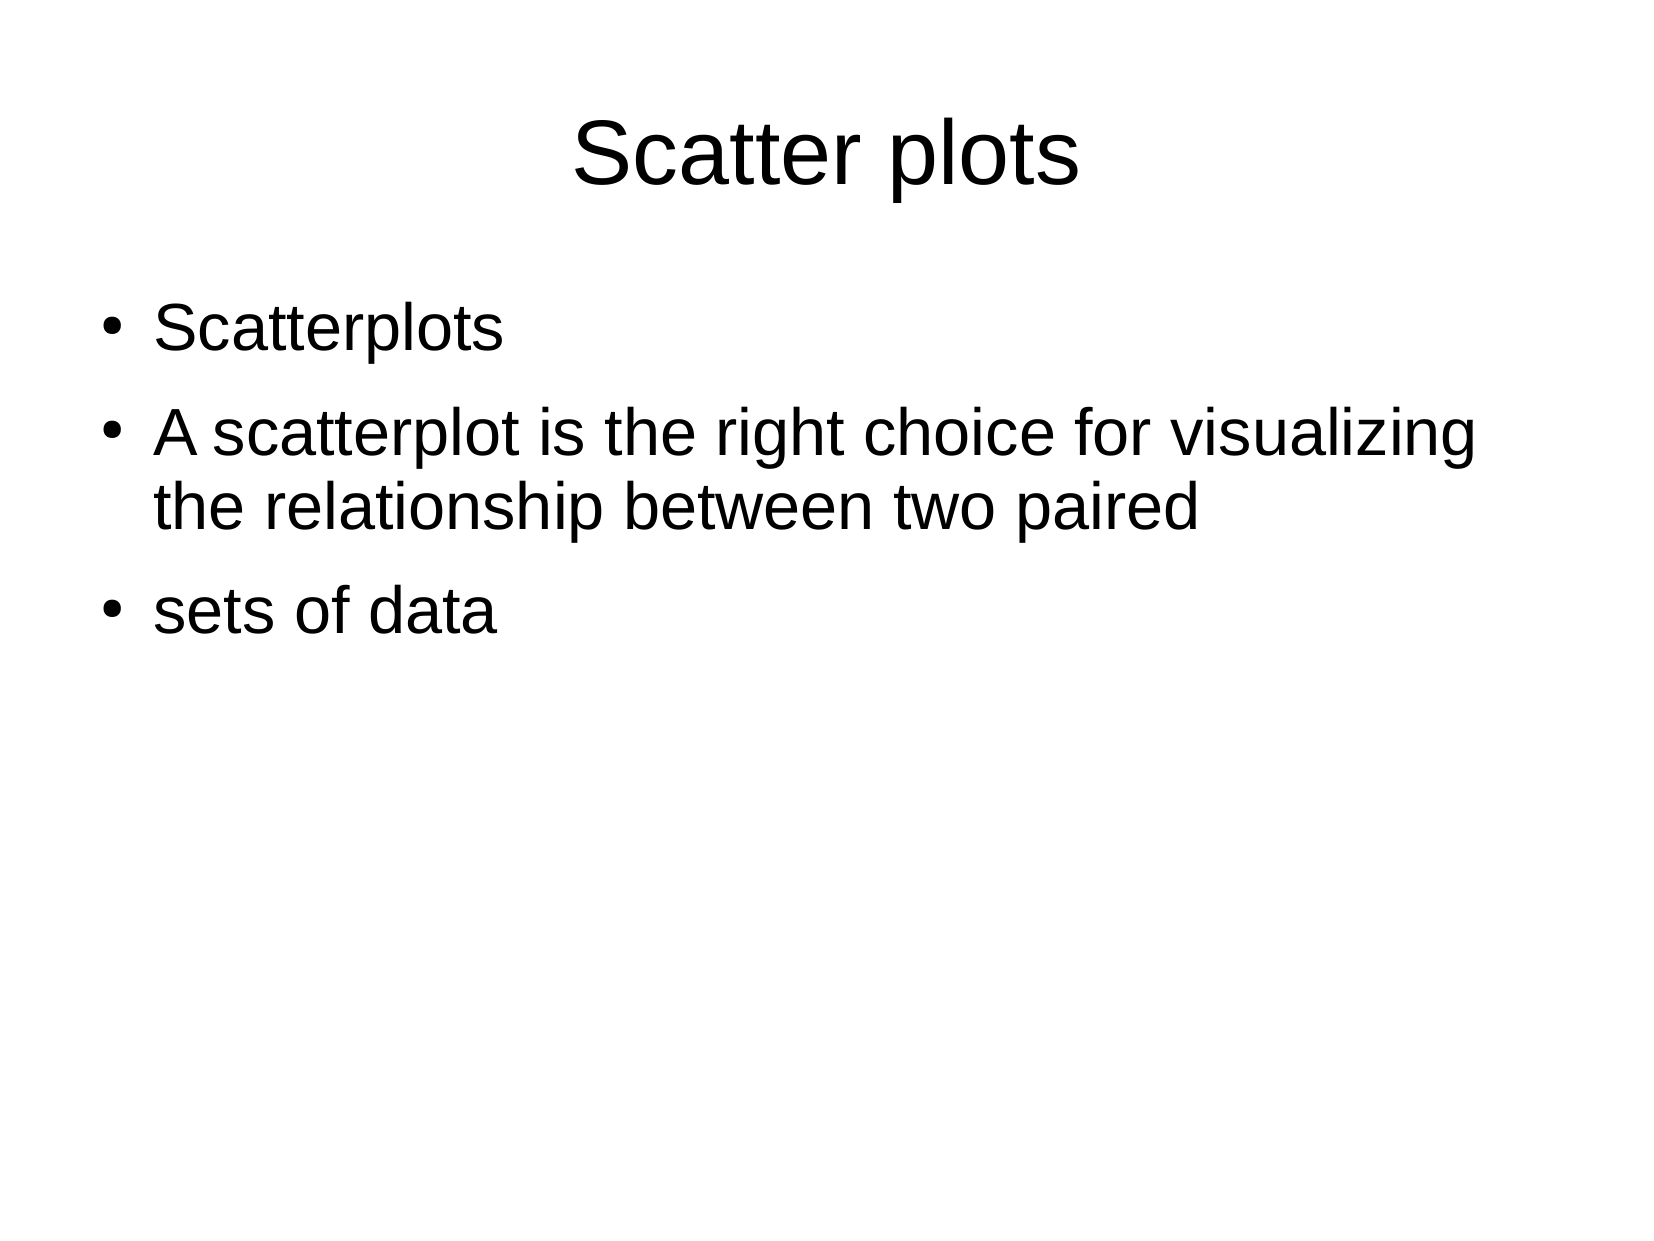

# Scatter plots
Scatterplots
A scatterplot is the right choice for visualizing the relationship between two paired
sets of data